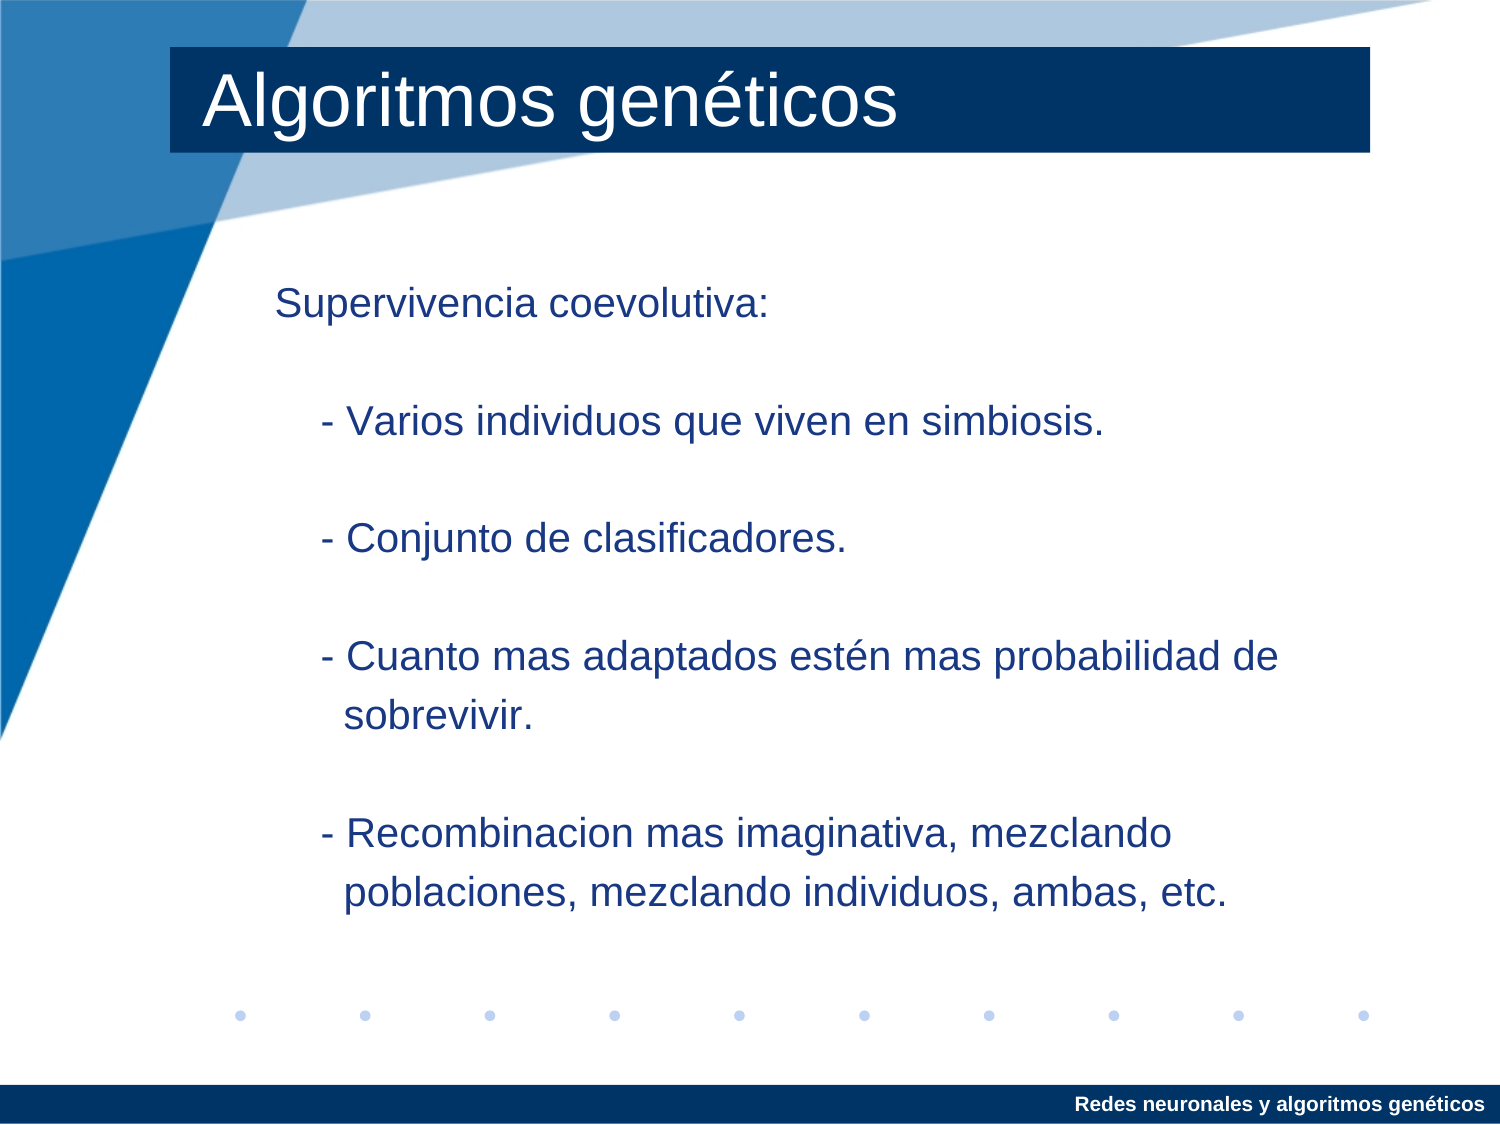

# Algoritmos genéticos
Supervivencia coevolutiva:
 - Varios individuos que viven en simbiosis.
 - Conjunto de clasificadores.
 - Cuanto mas adaptados estén mas probabilidad de
 sobrevivir.
 - Recombinacion mas imaginativa, mezclando
 poblaciones, mezclando individuos, ambas, etc.